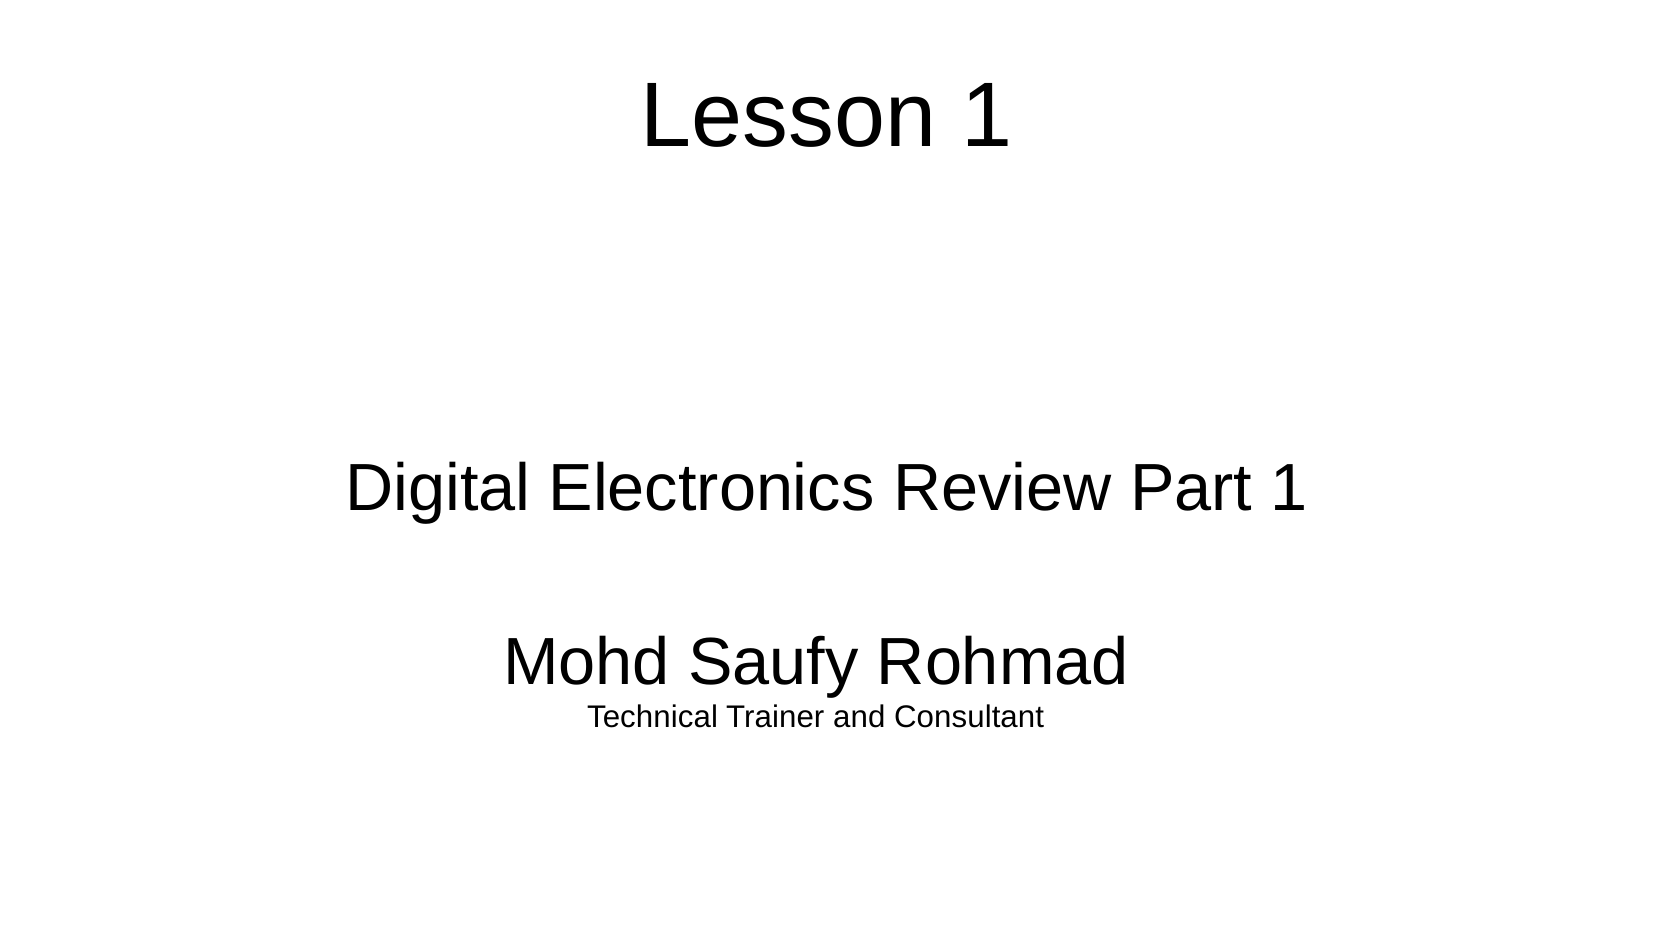

# Lesson 1
Digital Electronics Review Part 1
Mohd Saufy Rohmad
Technical Trainer and Consultant